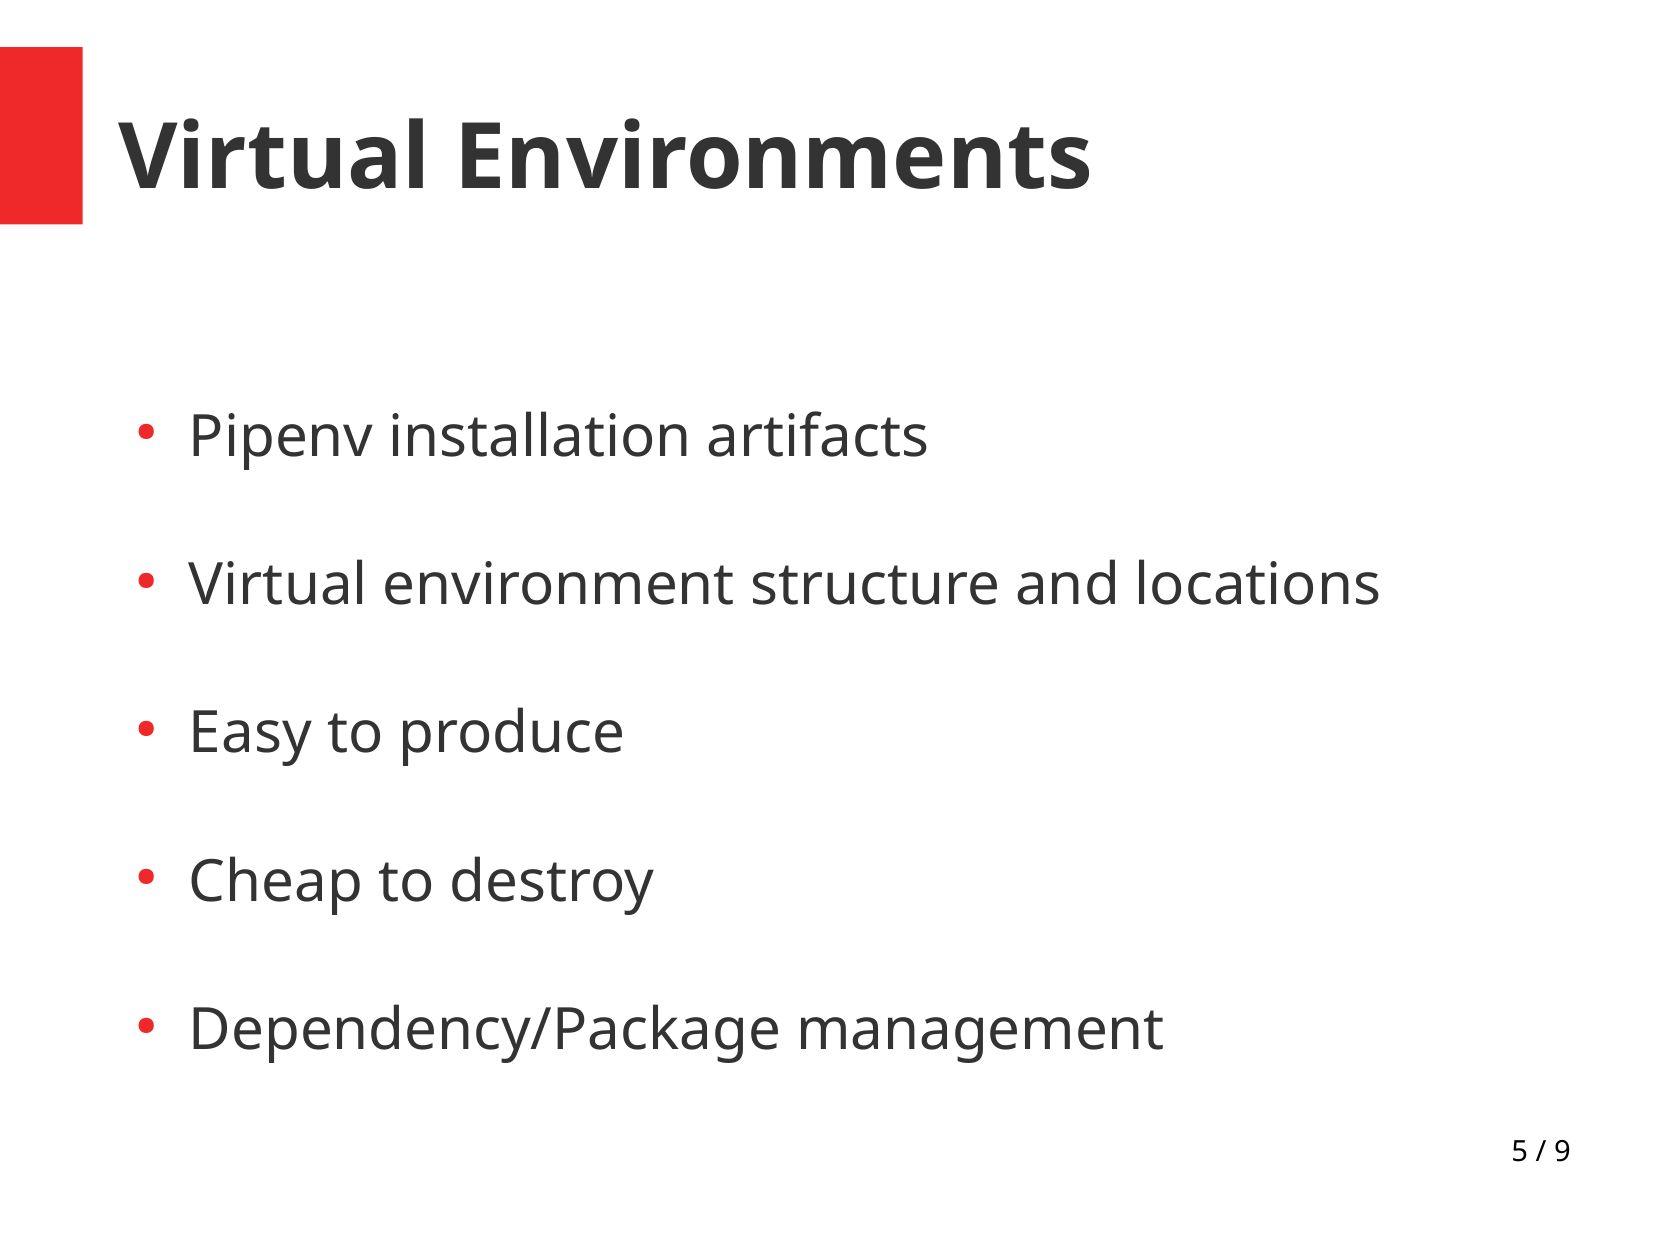

# Virtual Environments
Pipenv installation artifacts
Virtual environment structure and locations
Easy to produce
Cheap to destroy
Dependency/Package management
5